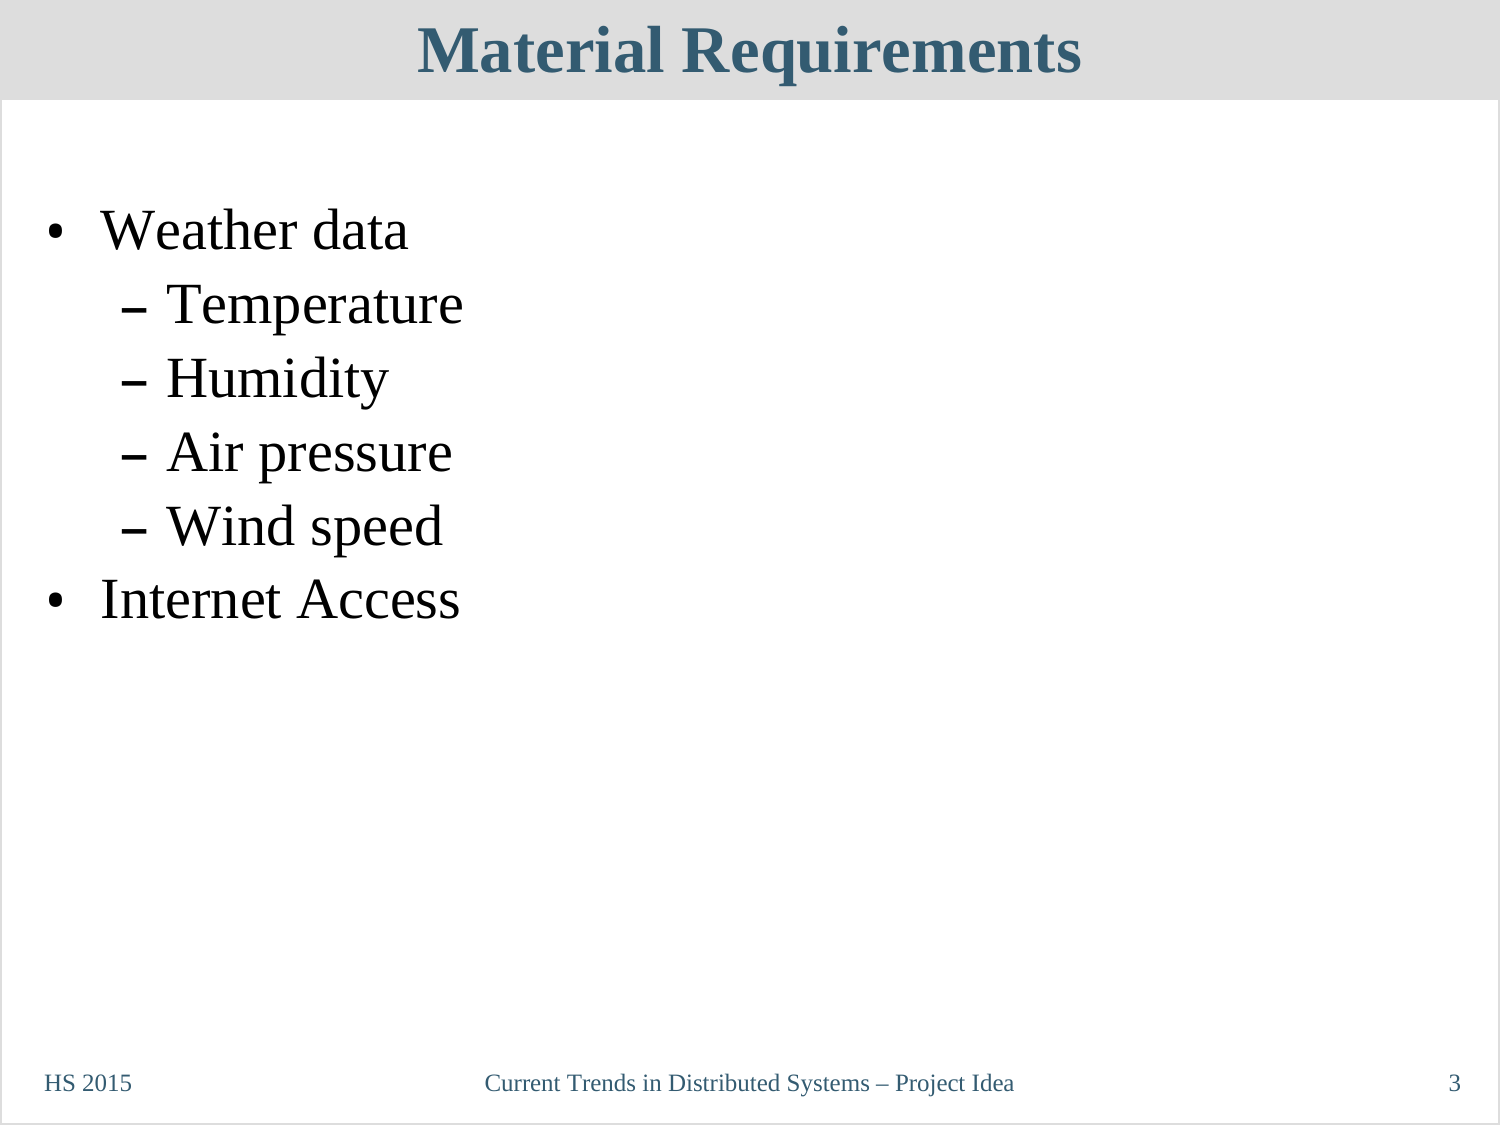

# Material Requirements
Weather data
Temperature
Humidity
Air pressure
Wind speed
Internet Access
HS 2015
Current Trends in Distributed Systems – Project Idea